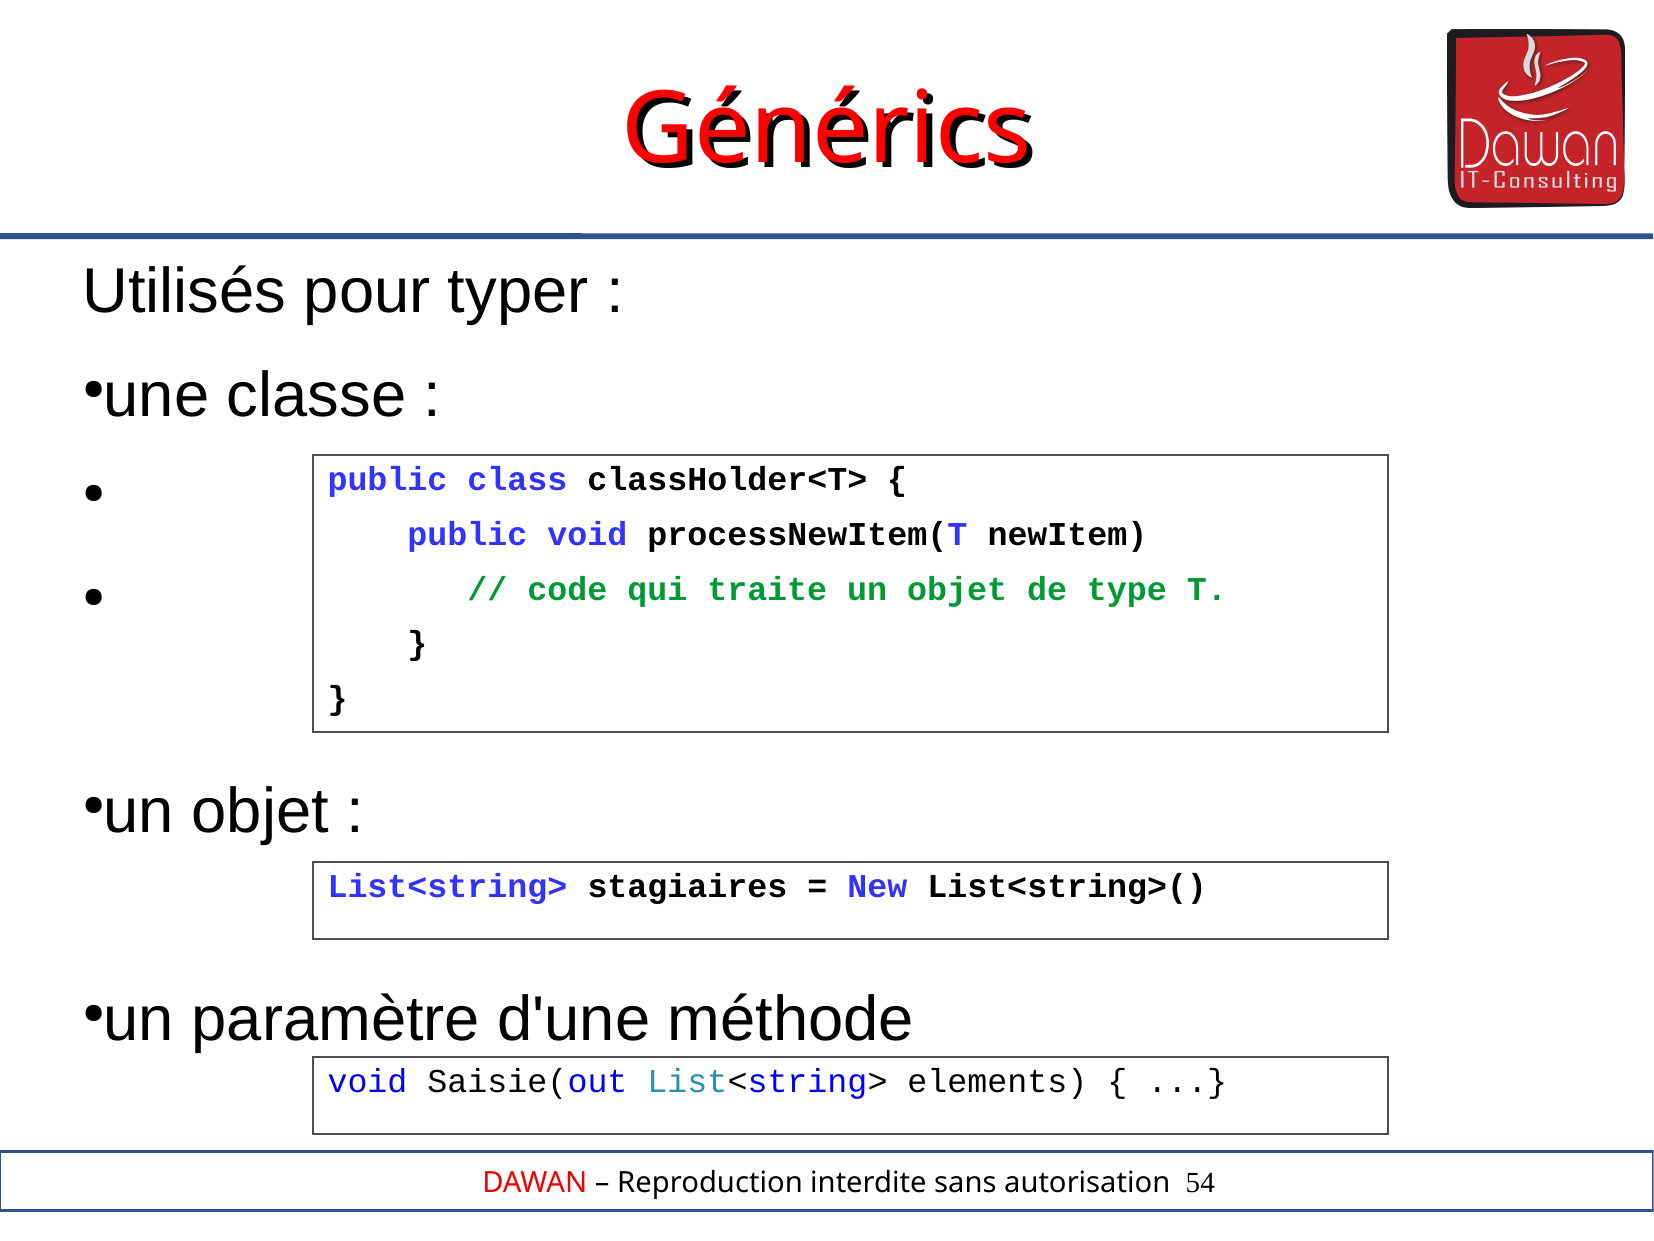

# Générics
Utilisés pour typer :
une classe :
un objet :
un paramètre d'une méthode
public class classHolder<T> {
 public void processNewItem(T newItem)
 // code qui traite un objet de type T.
 }
}
List<string> stagiaires = New List<string>()
void Saisie(out List<string> elements) { ...}
47